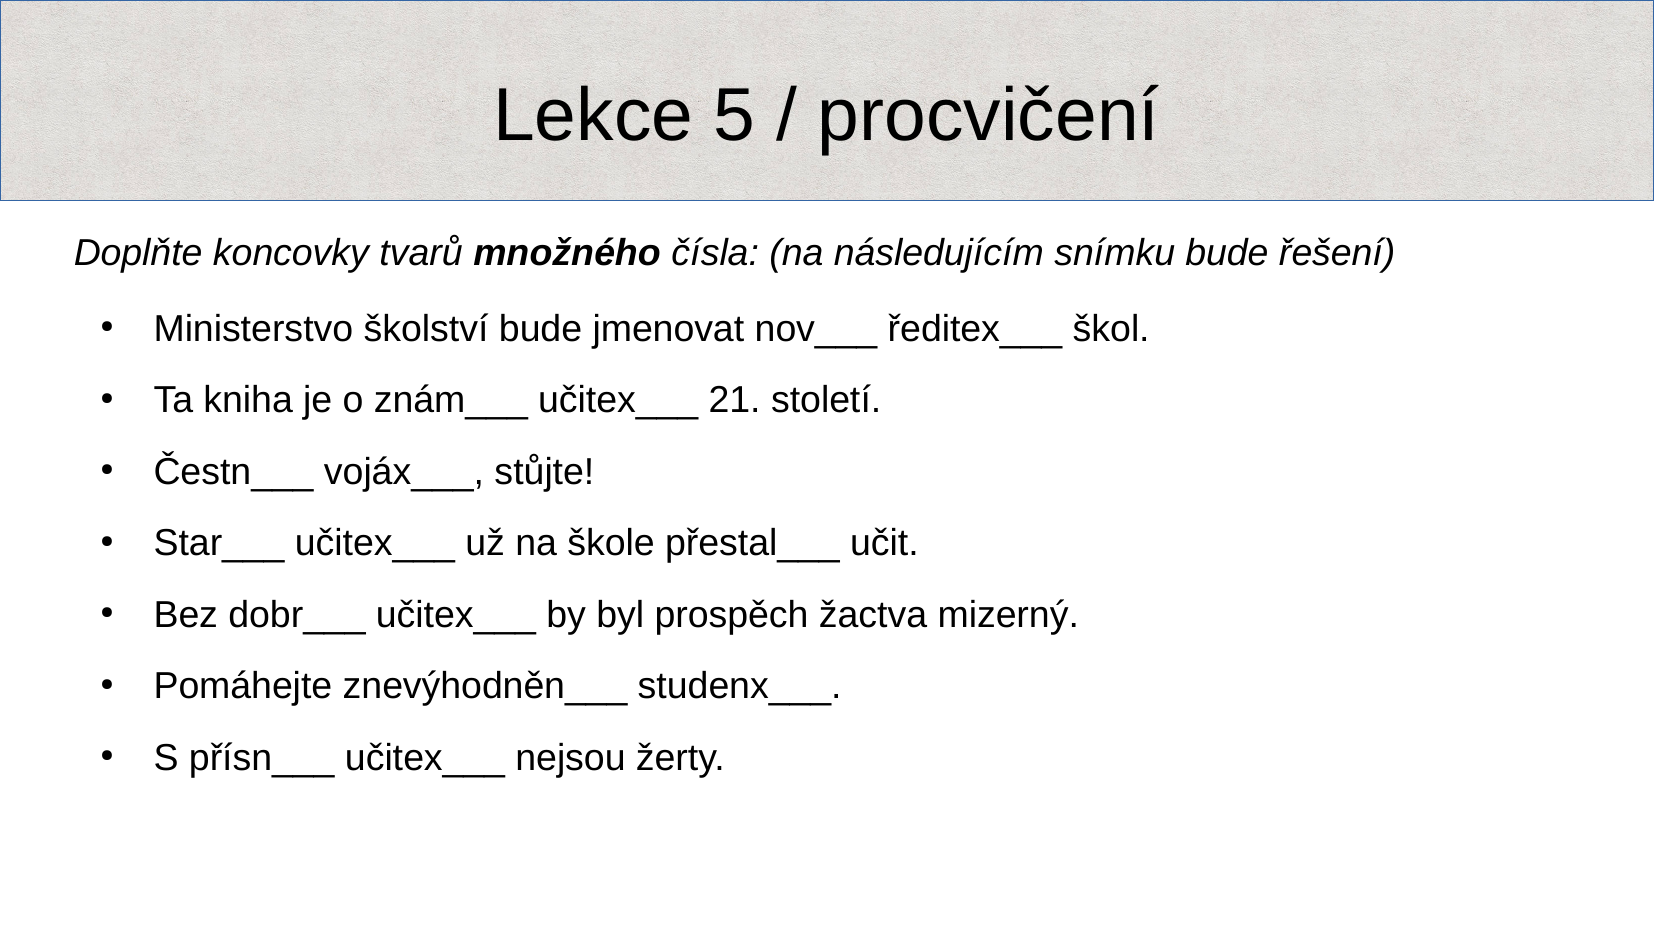

# Lekce 5 / procvičení
Doplňte koncovky tvarů množného čísla: (na následujícím snímku bude řešení)
Ministerstvo školství bude jmenovat nov___ ředitex___ škol.
Ta kniha je o znám___ učitex___ 21. století.
Čestn___ vojáx___, stůjte!
Star___ učitex___ už na škole přestal___ učit.
Bez dobr___ učitex___ by byl prospěch žactva mizerný.
Pomáhejte znevýhodněn___ studenx___.
S přísn___ učitex___ nejsou žerty.